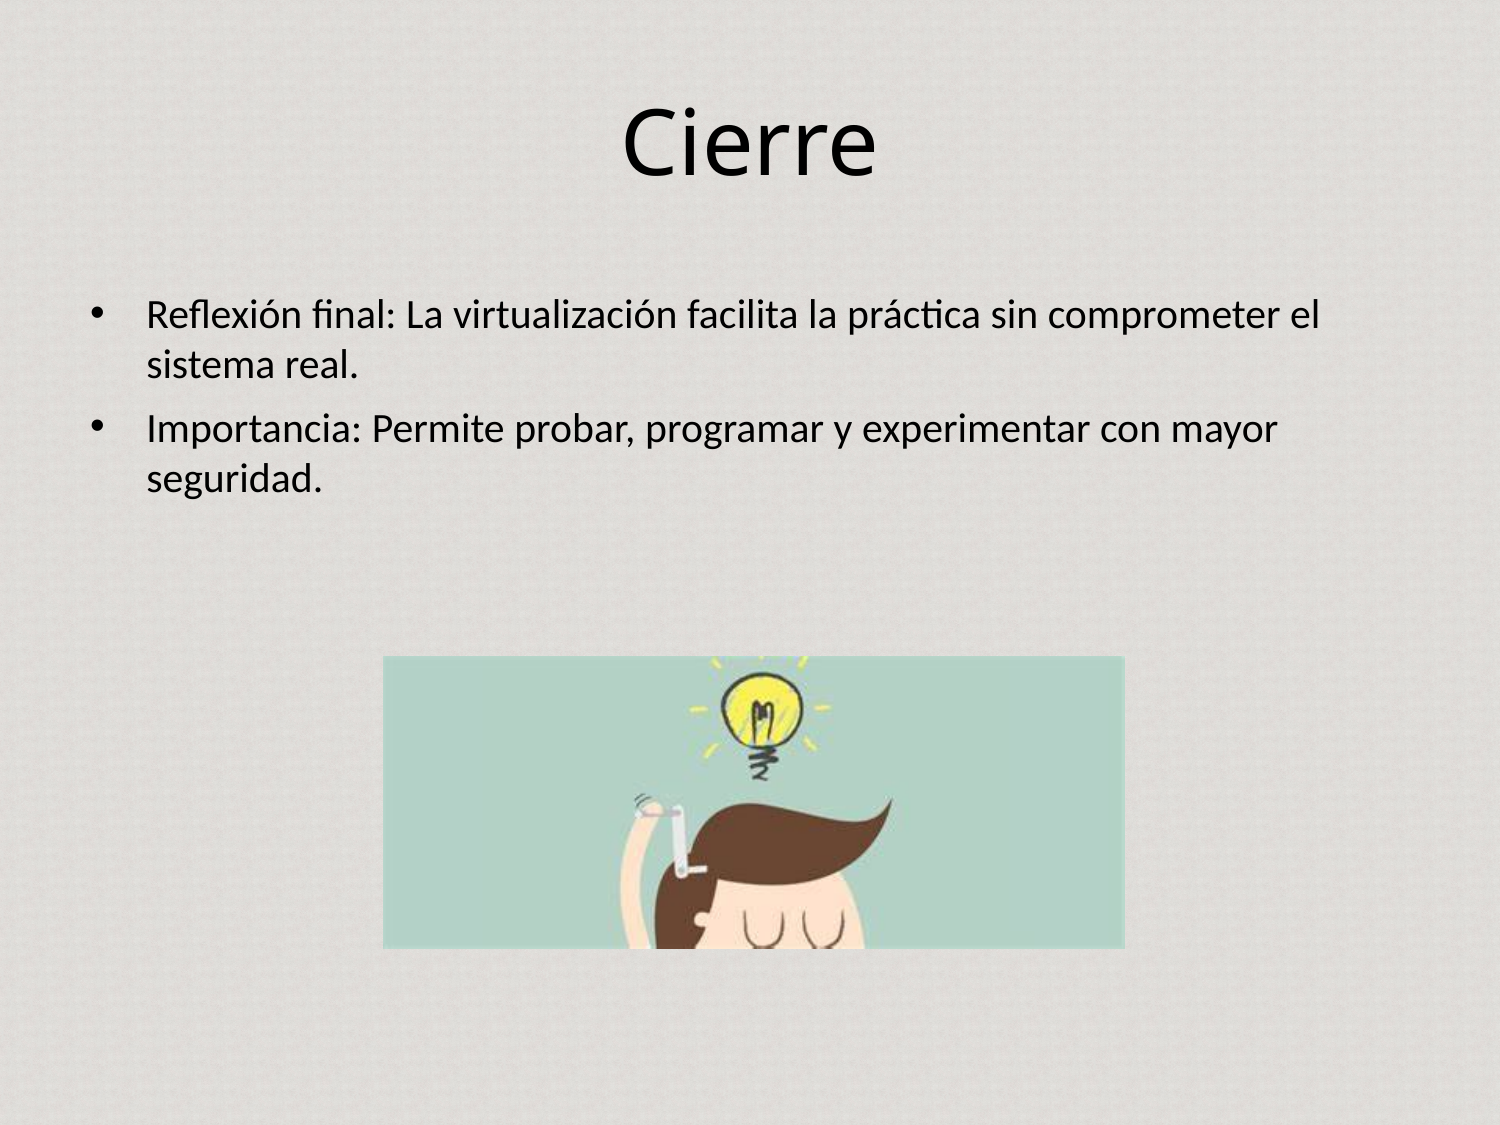

# Cierre
Reflexión final: La virtualización facilita la práctica sin comprometer el sistema real.
Importancia: Permite probar, programar y experimentar con mayor seguridad.